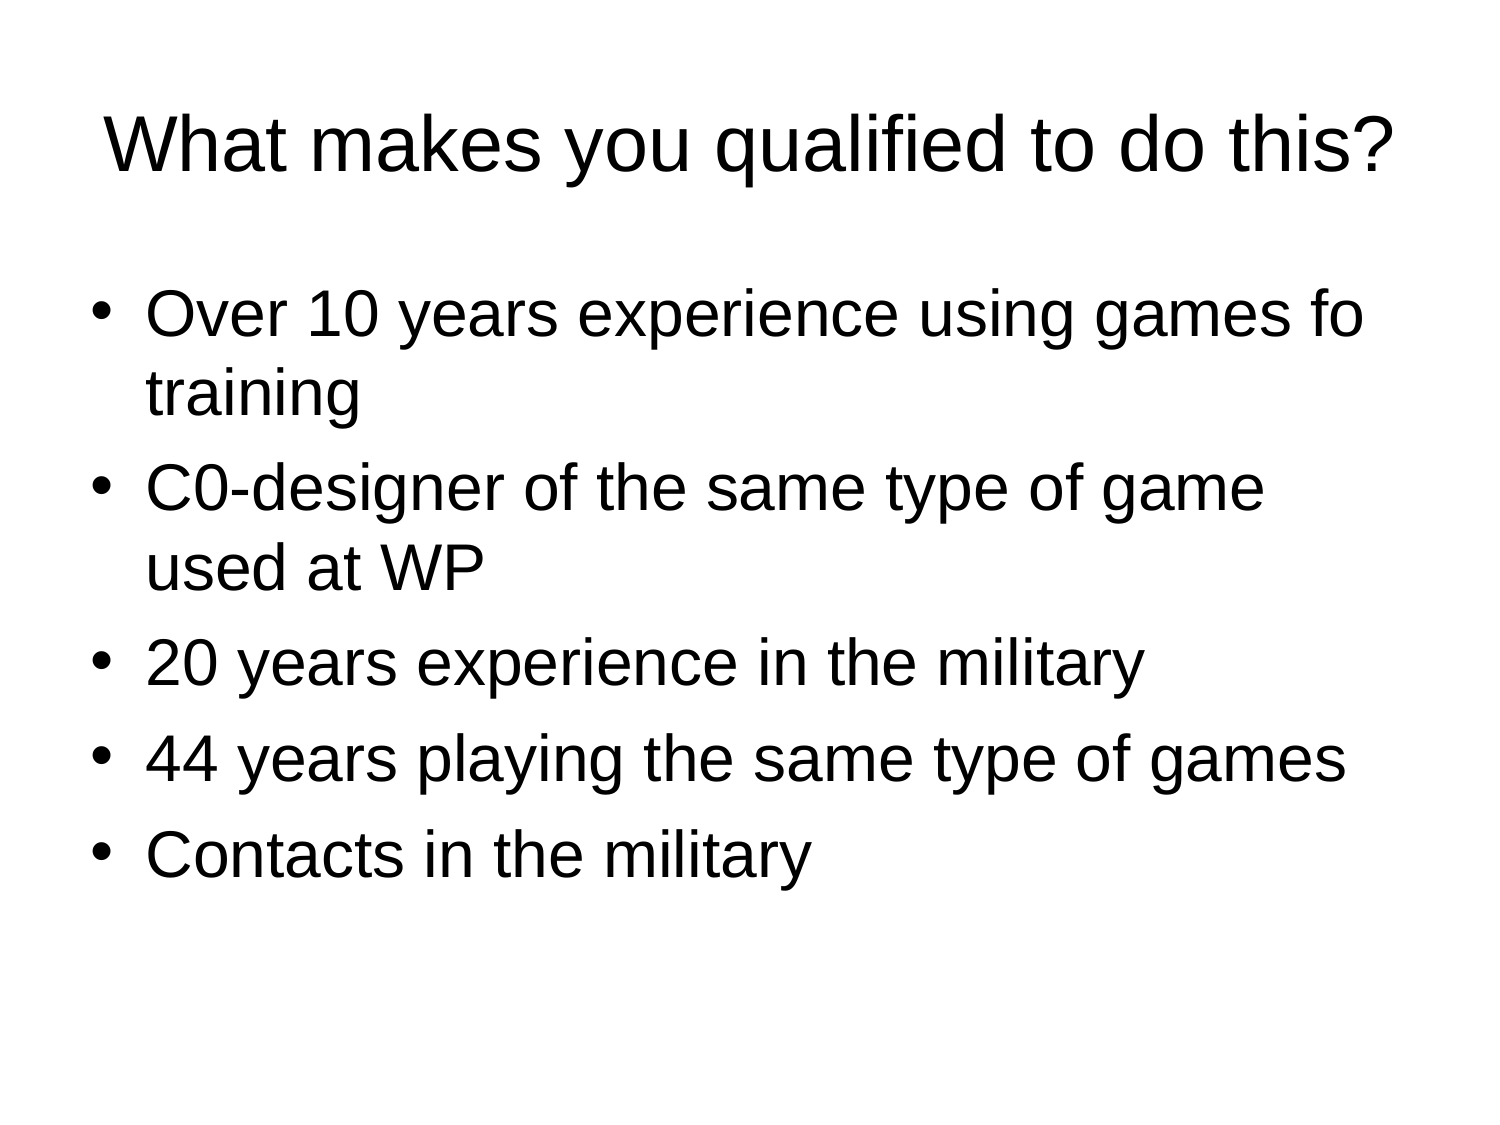

# What makes you qualified to do this?
Over 10 years experience using games fo training
C0-designer of the same type of game used at WP
20 years experience in the military
44 years playing the same type of games
Contacts in the military